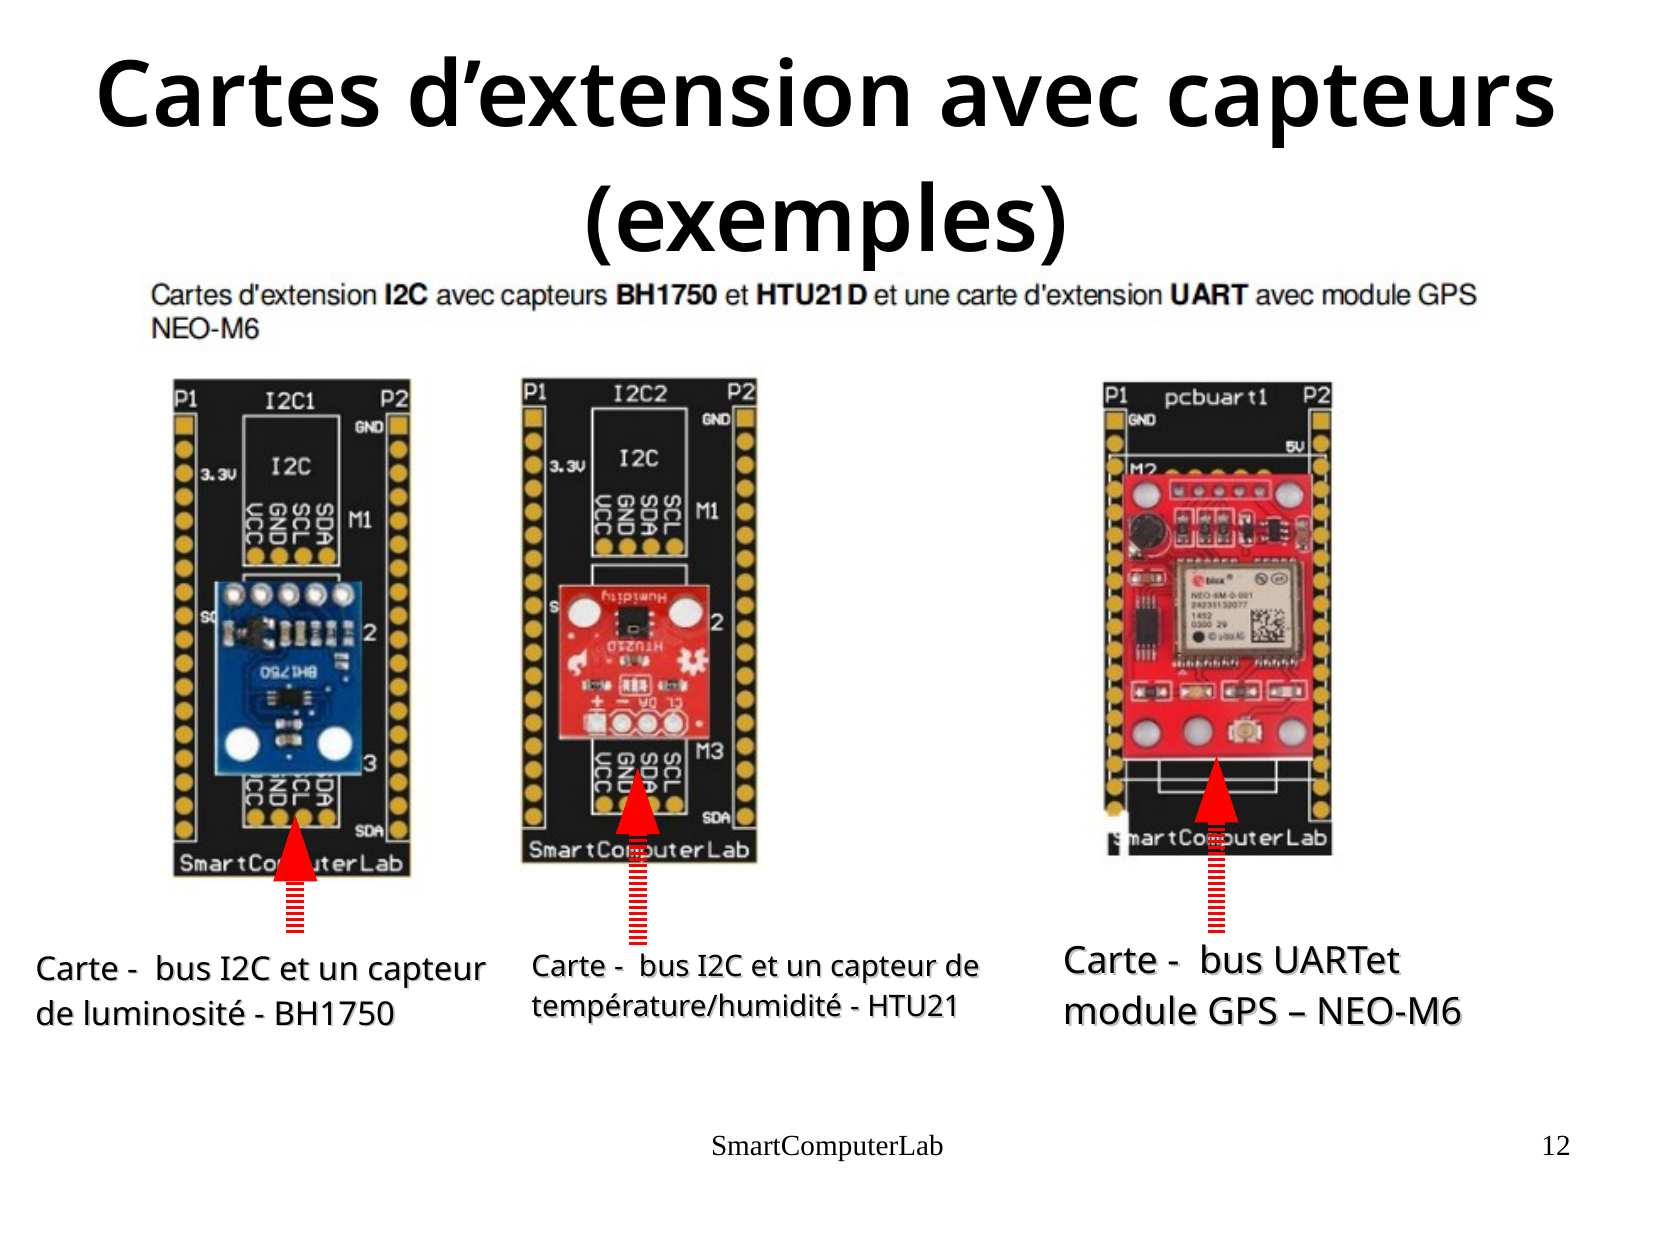

# Cartes d’extension avec capteurs (exemples)
Carte - bus UARTet module GPS – NEO-M6
Carte - bus I2C et un capteur de luminosité - BH1750
Carte - bus I2C et un capteur de température/humidité - HTU21
SmartComputerLab
12